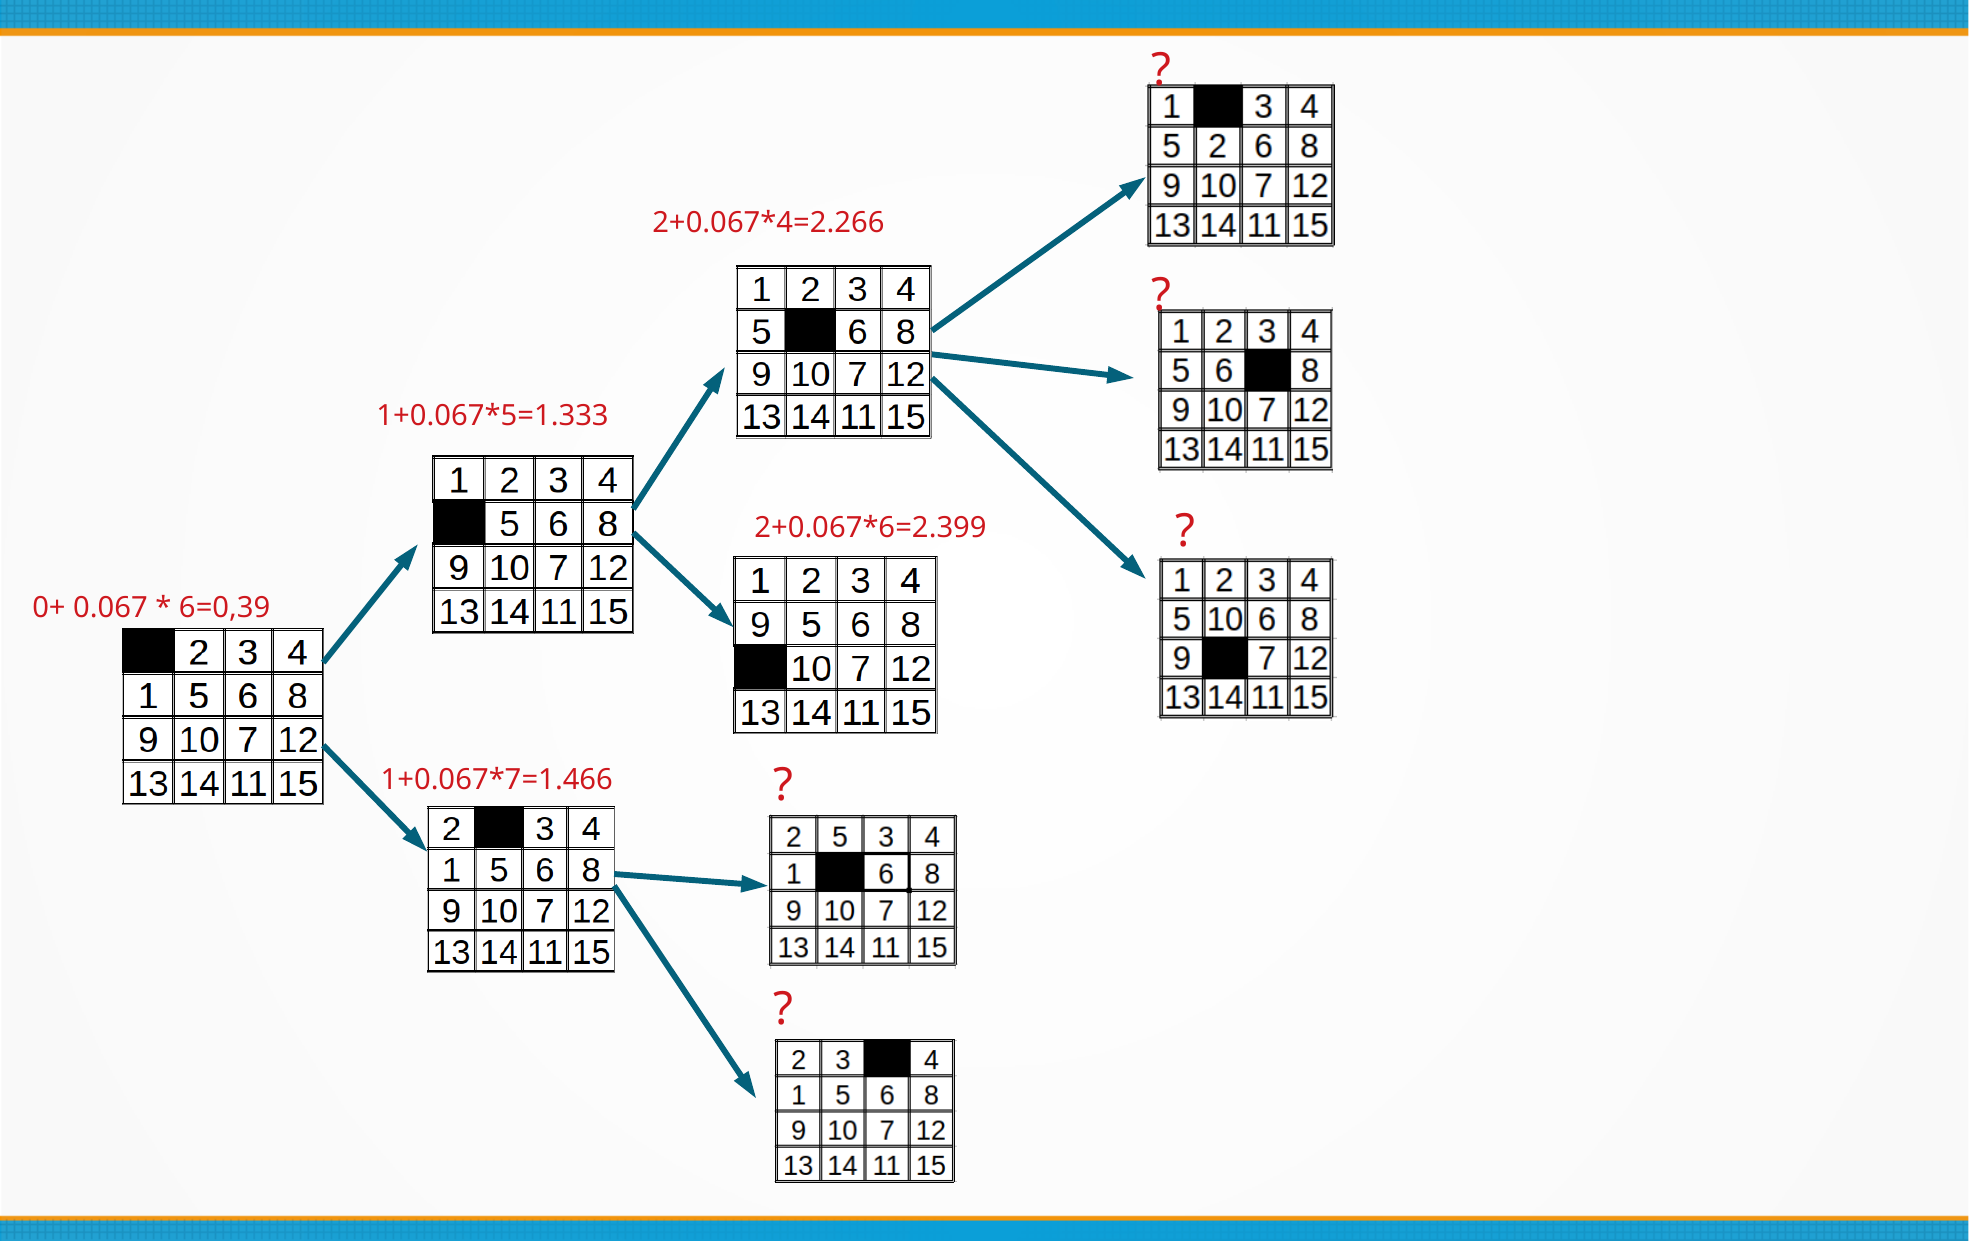

?
#
2+0.067*4=2.266
?
1+0.067*5=1.333
?
2+0.067*6=2.399
0+ 0.067 * 6=0,39
?
1+0.067*7=1.466
?